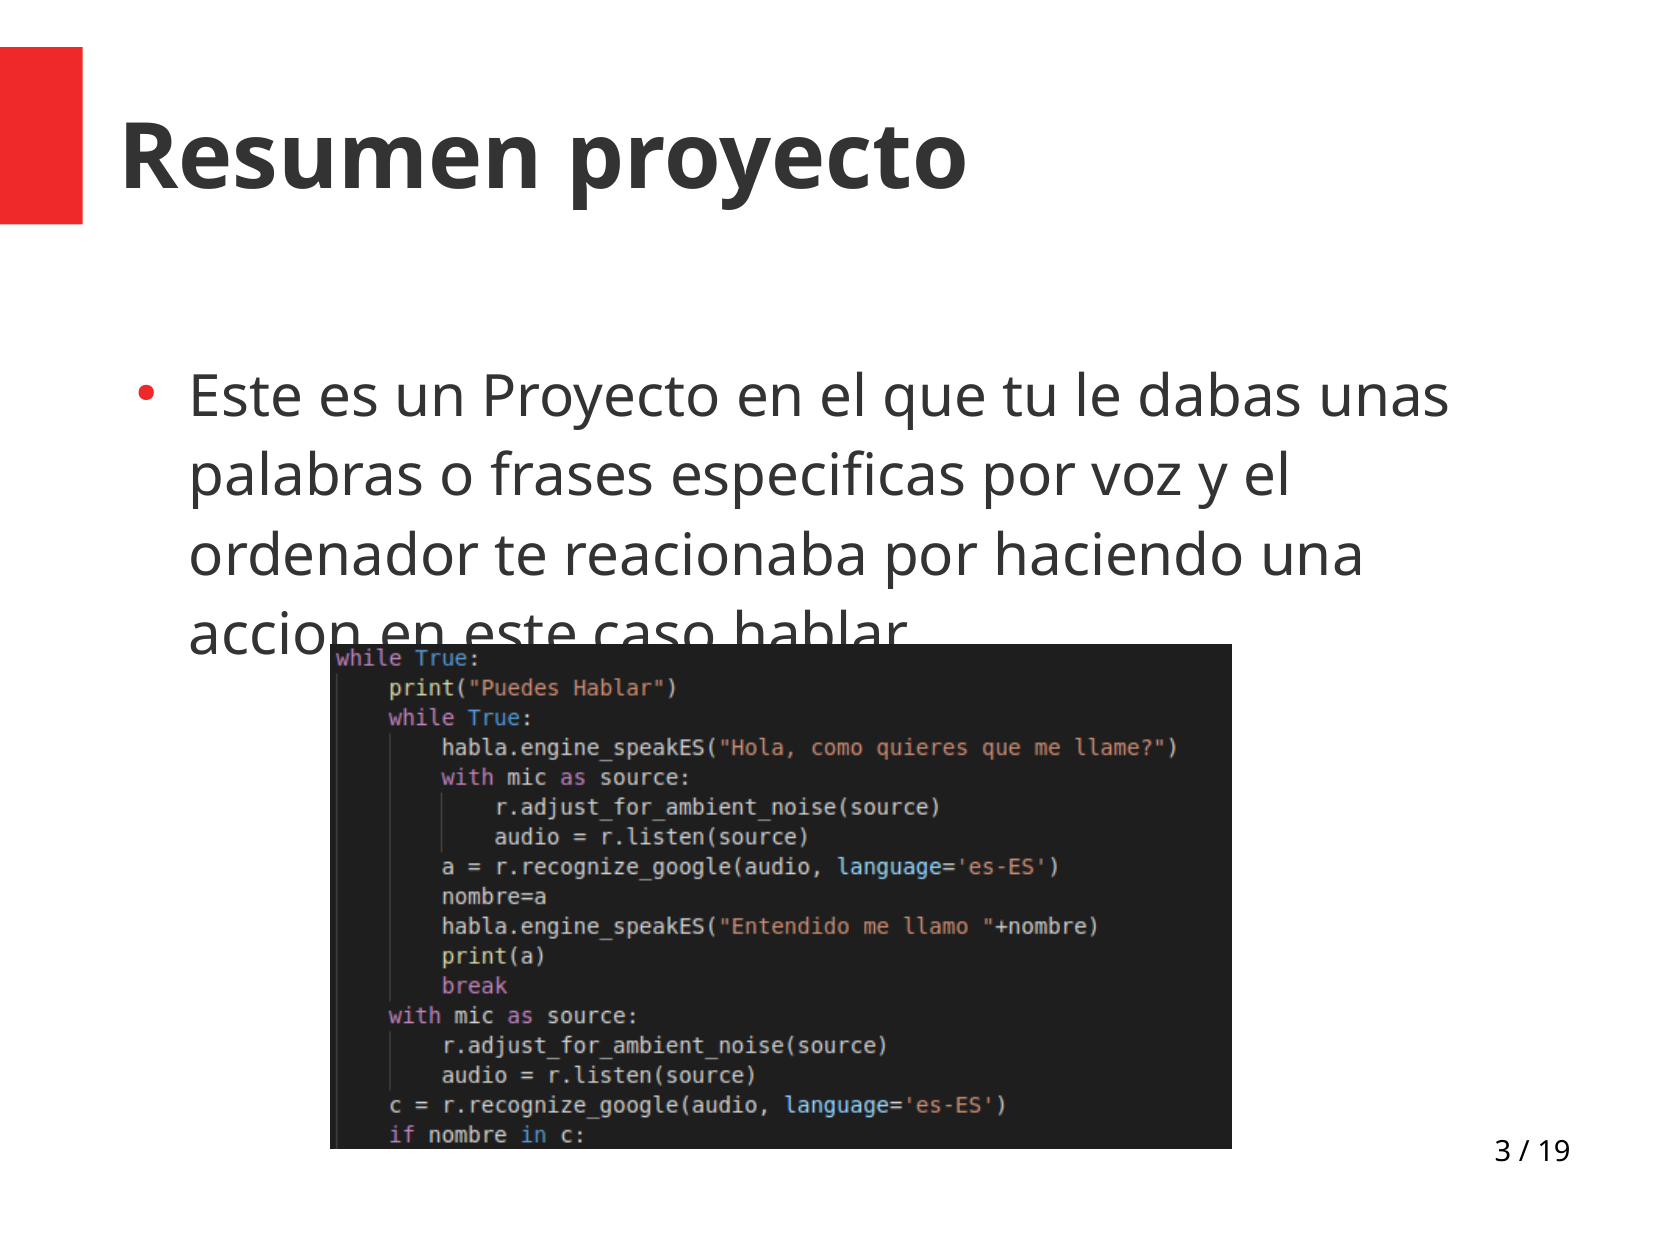

# Resumen proyecto
Este es un Proyecto en el que tu le dabas unas palabras o frases especificas por voz y el ordenador te reacionaba por haciendo una accion en este caso hablar
3